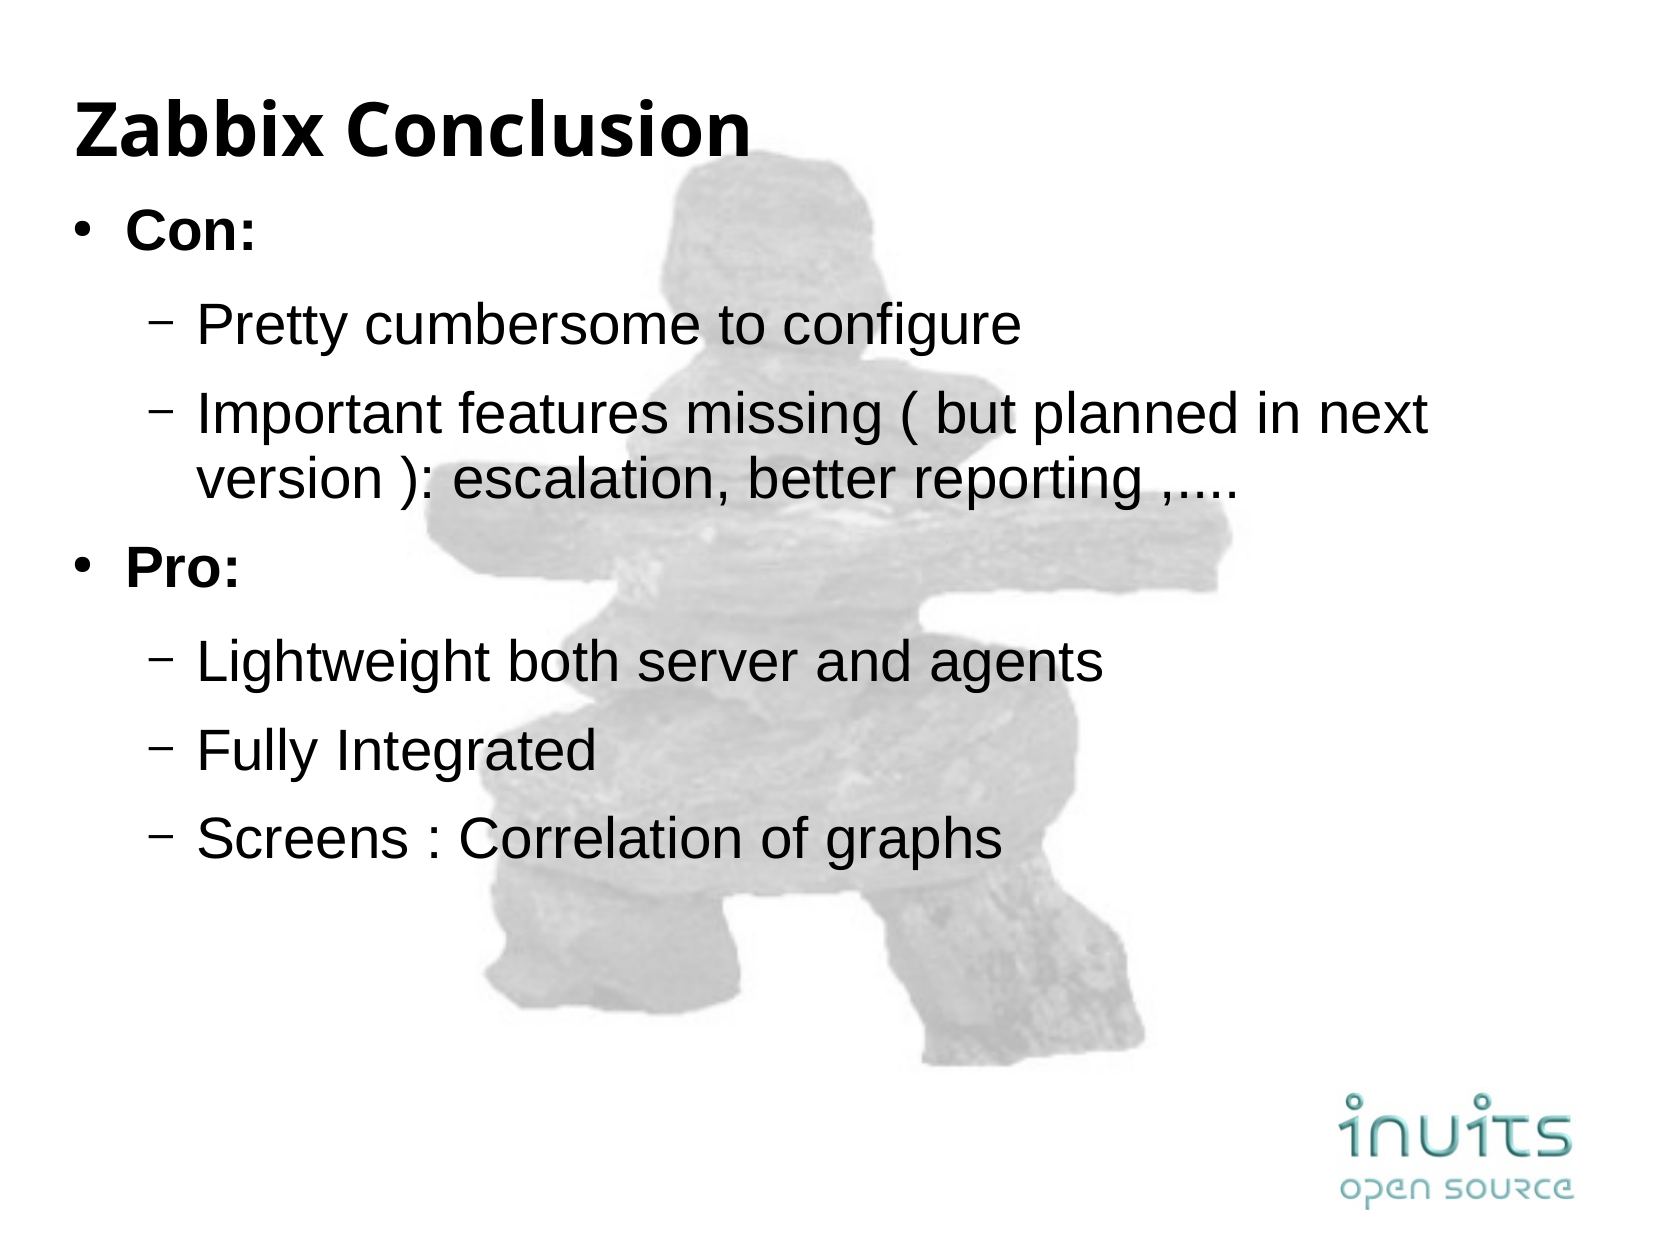

# Zabbix Conclusion
Con:
Pretty cumbersome to configure
Important features missing ( but planned in next version ): escalation, better reporting ,....
Pro:
Lightweight both server and agents
Fully Integrated
Screens : Correlation of graphs
52